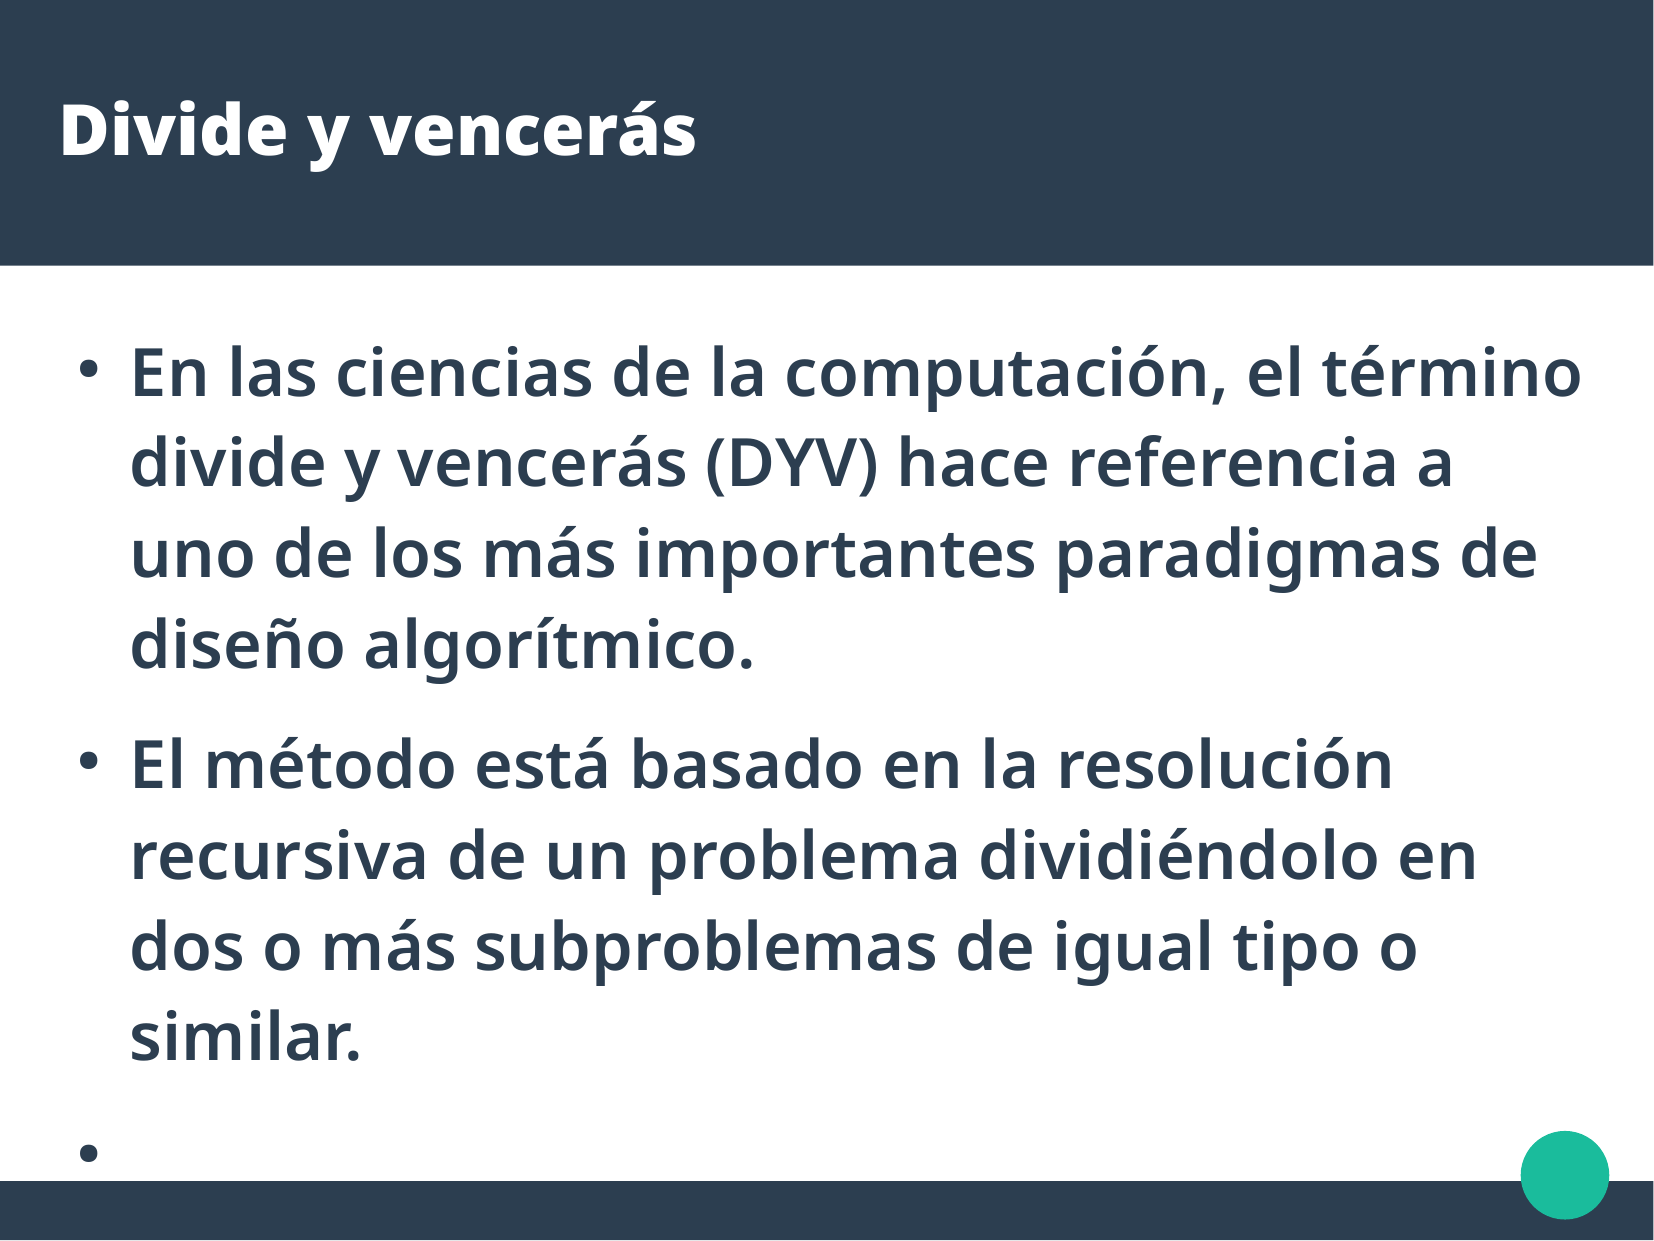

# Divide y vencerás
En las ciencias de la computación, el término divide y vencerás (DYV) hace referencia a uno de los más importantes paradigmas de diseño algorítmico.
El método está basado en la resolución recursiva de un problema dividiéndolo en dos o más subproblemas de igual tipo o similar.